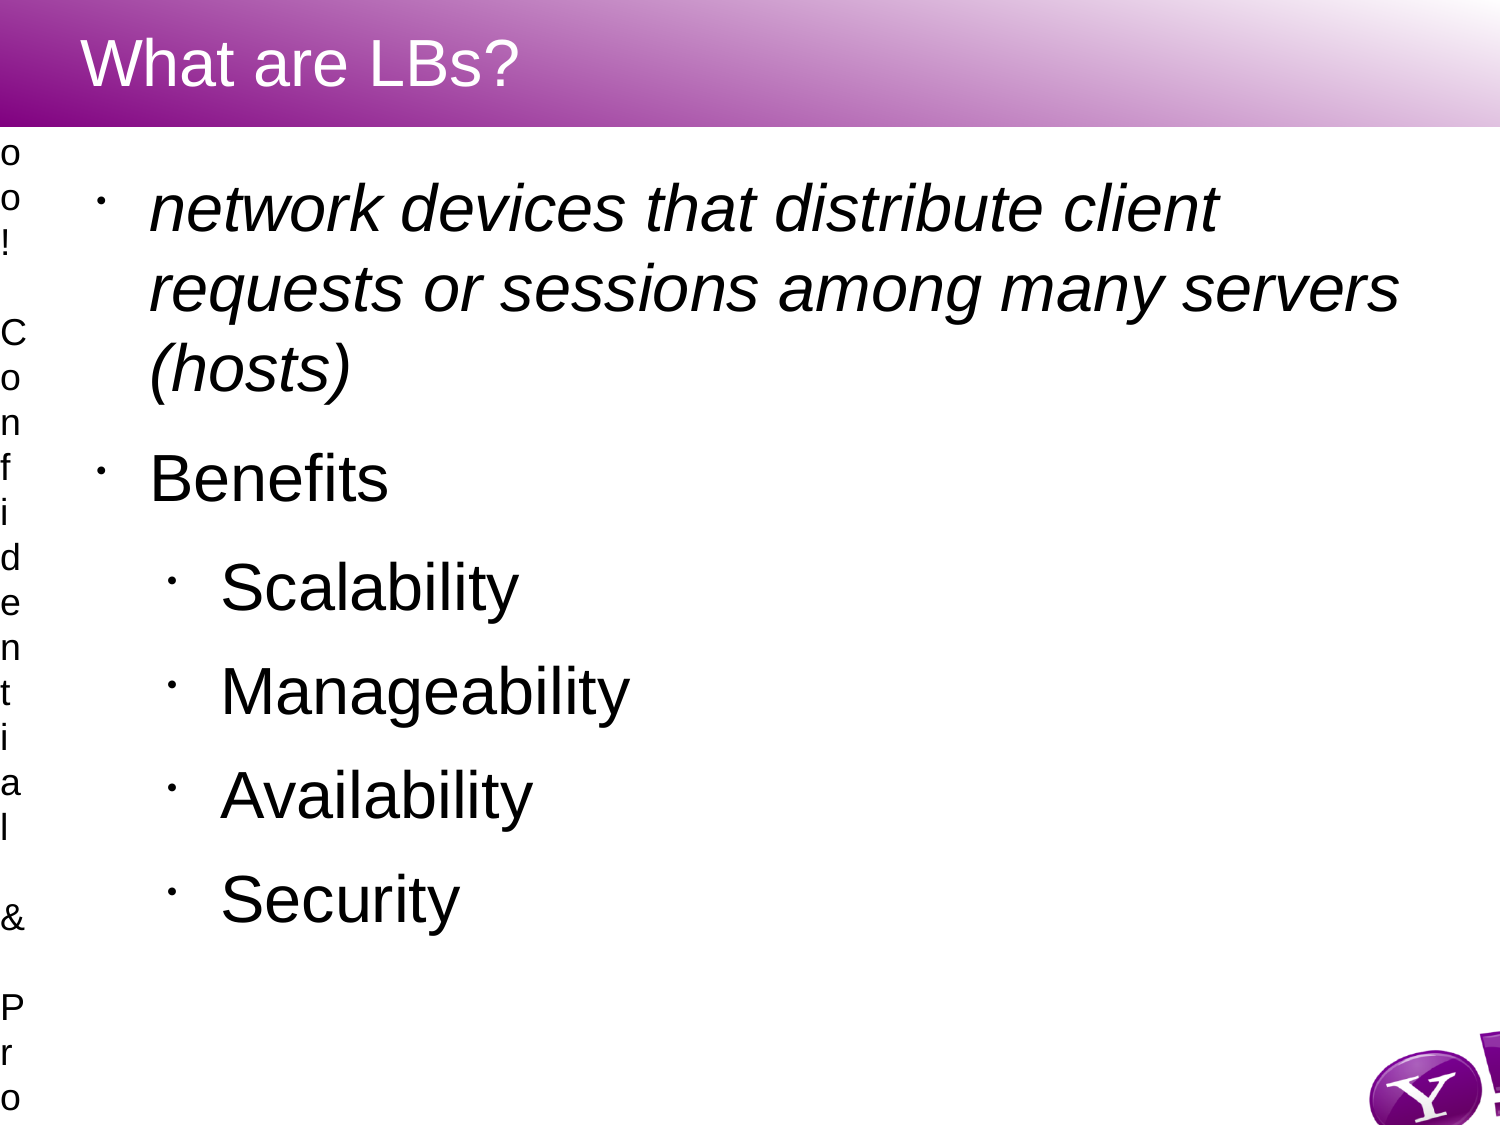

What are LBs?
2
#
network devices that distribute client requests or sessions among many servers (hosts)
Benefits
Scalability
Manageability
Availability
Security